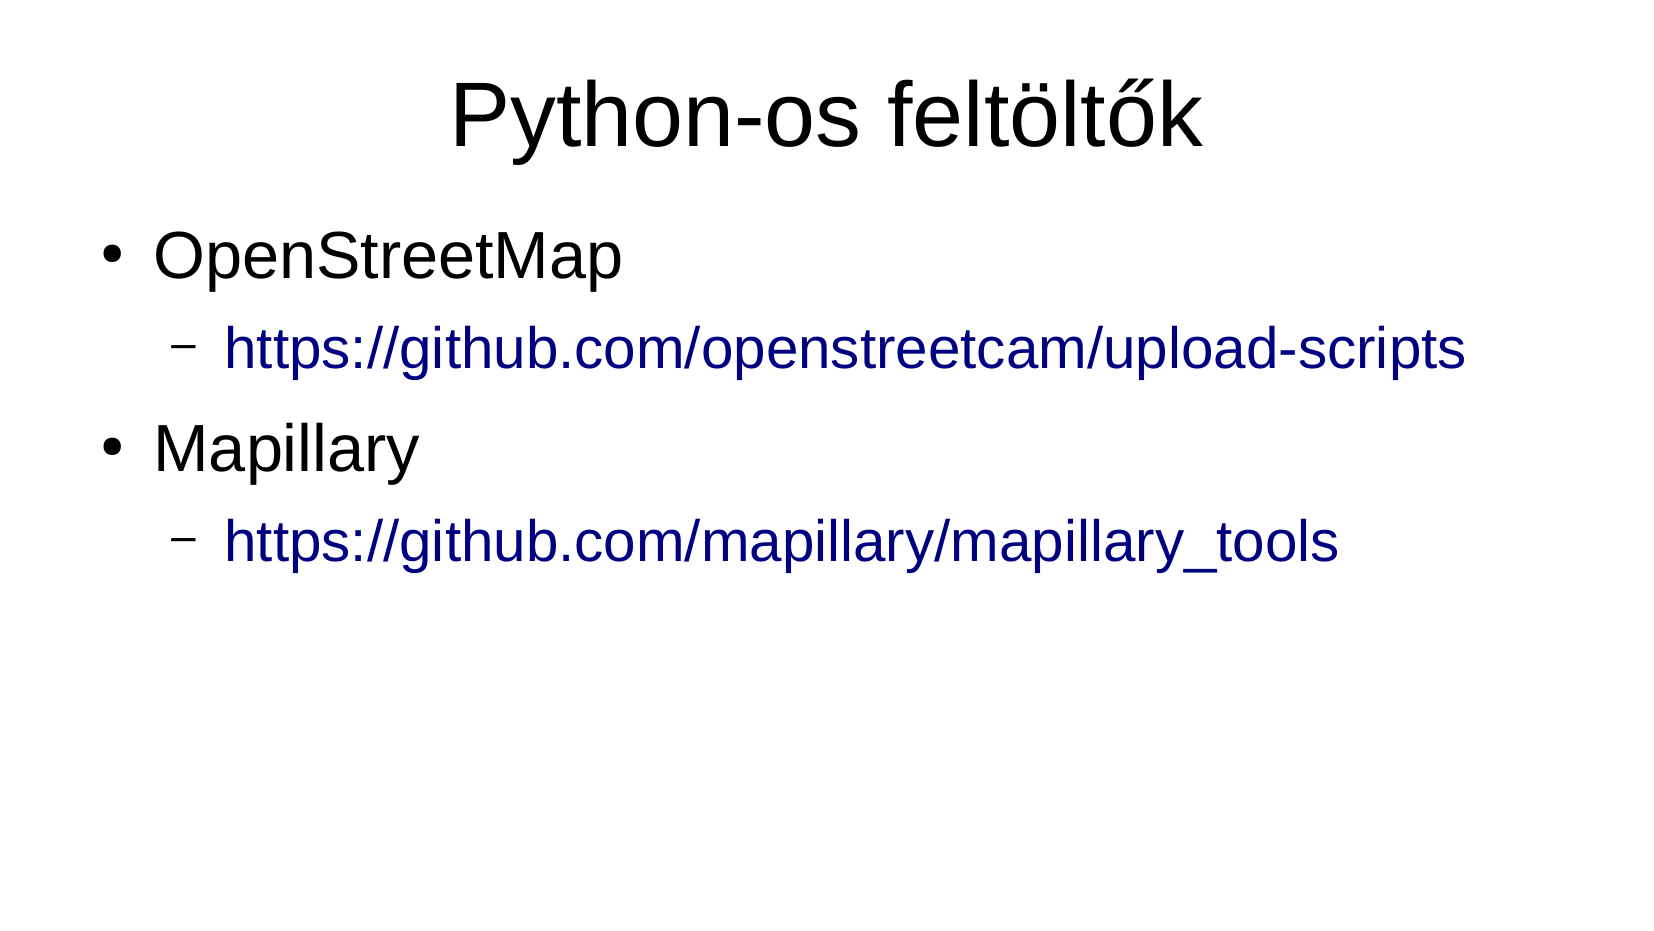

# Python-os feltöltők
OpenStreetMap
https://github.com/openstreetcam/upload-scripts
Mapillary
https://github.com/mapillary/mapillary_tools